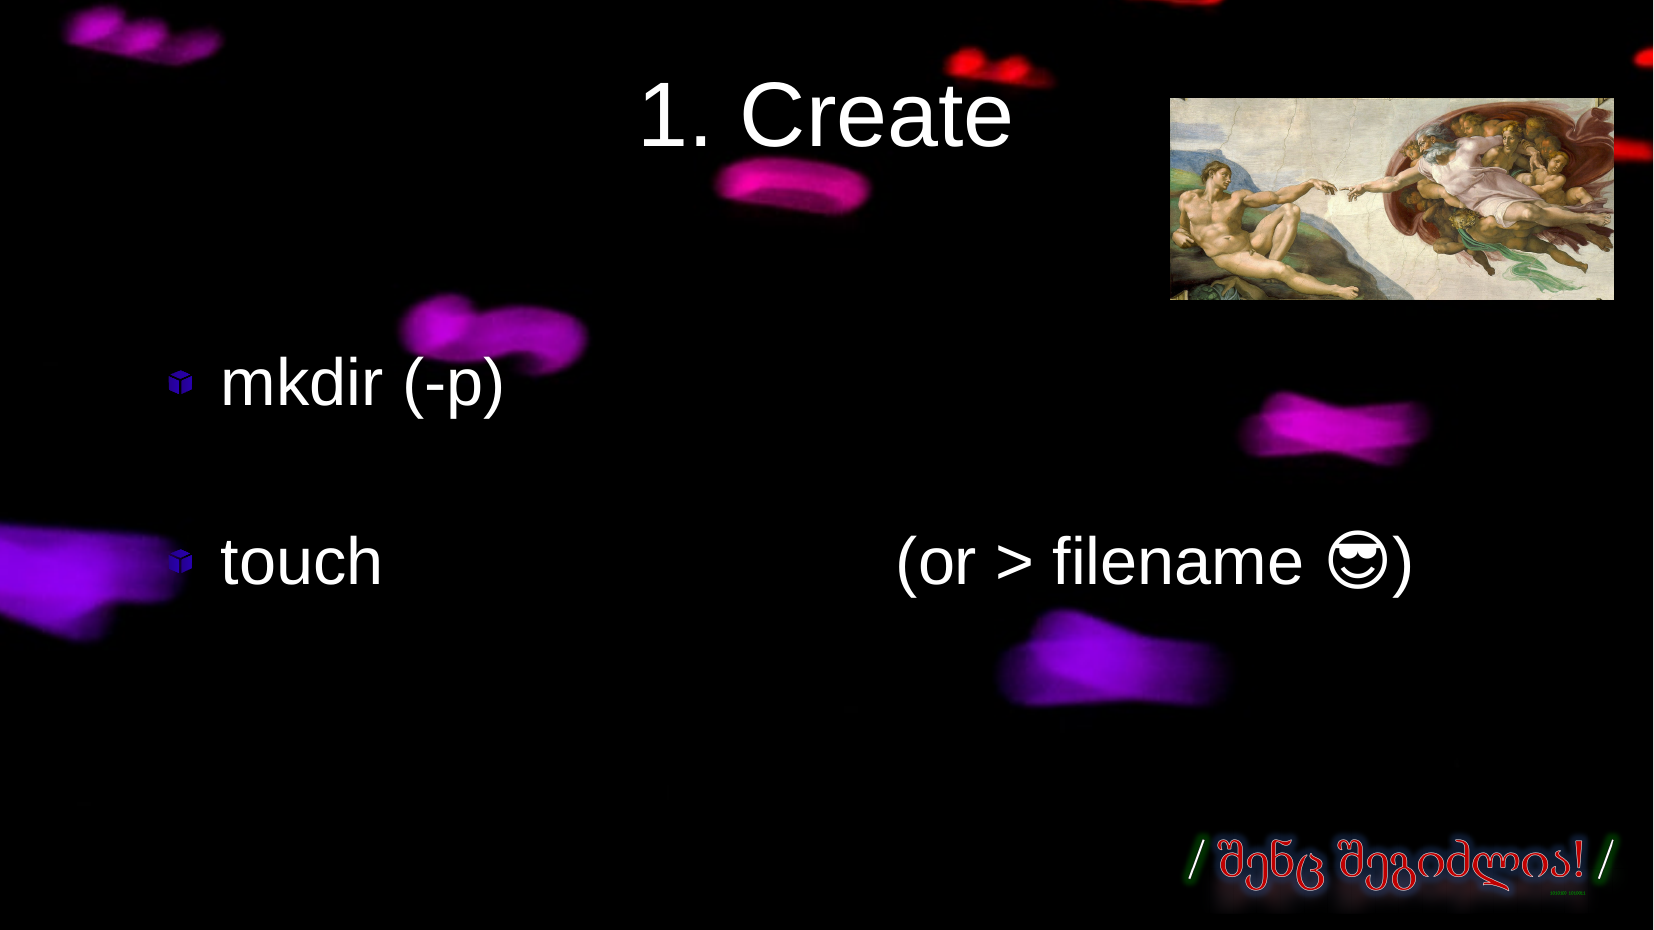

# 1. Create
mkdir (-p)
touch 					(or > filename 😎)